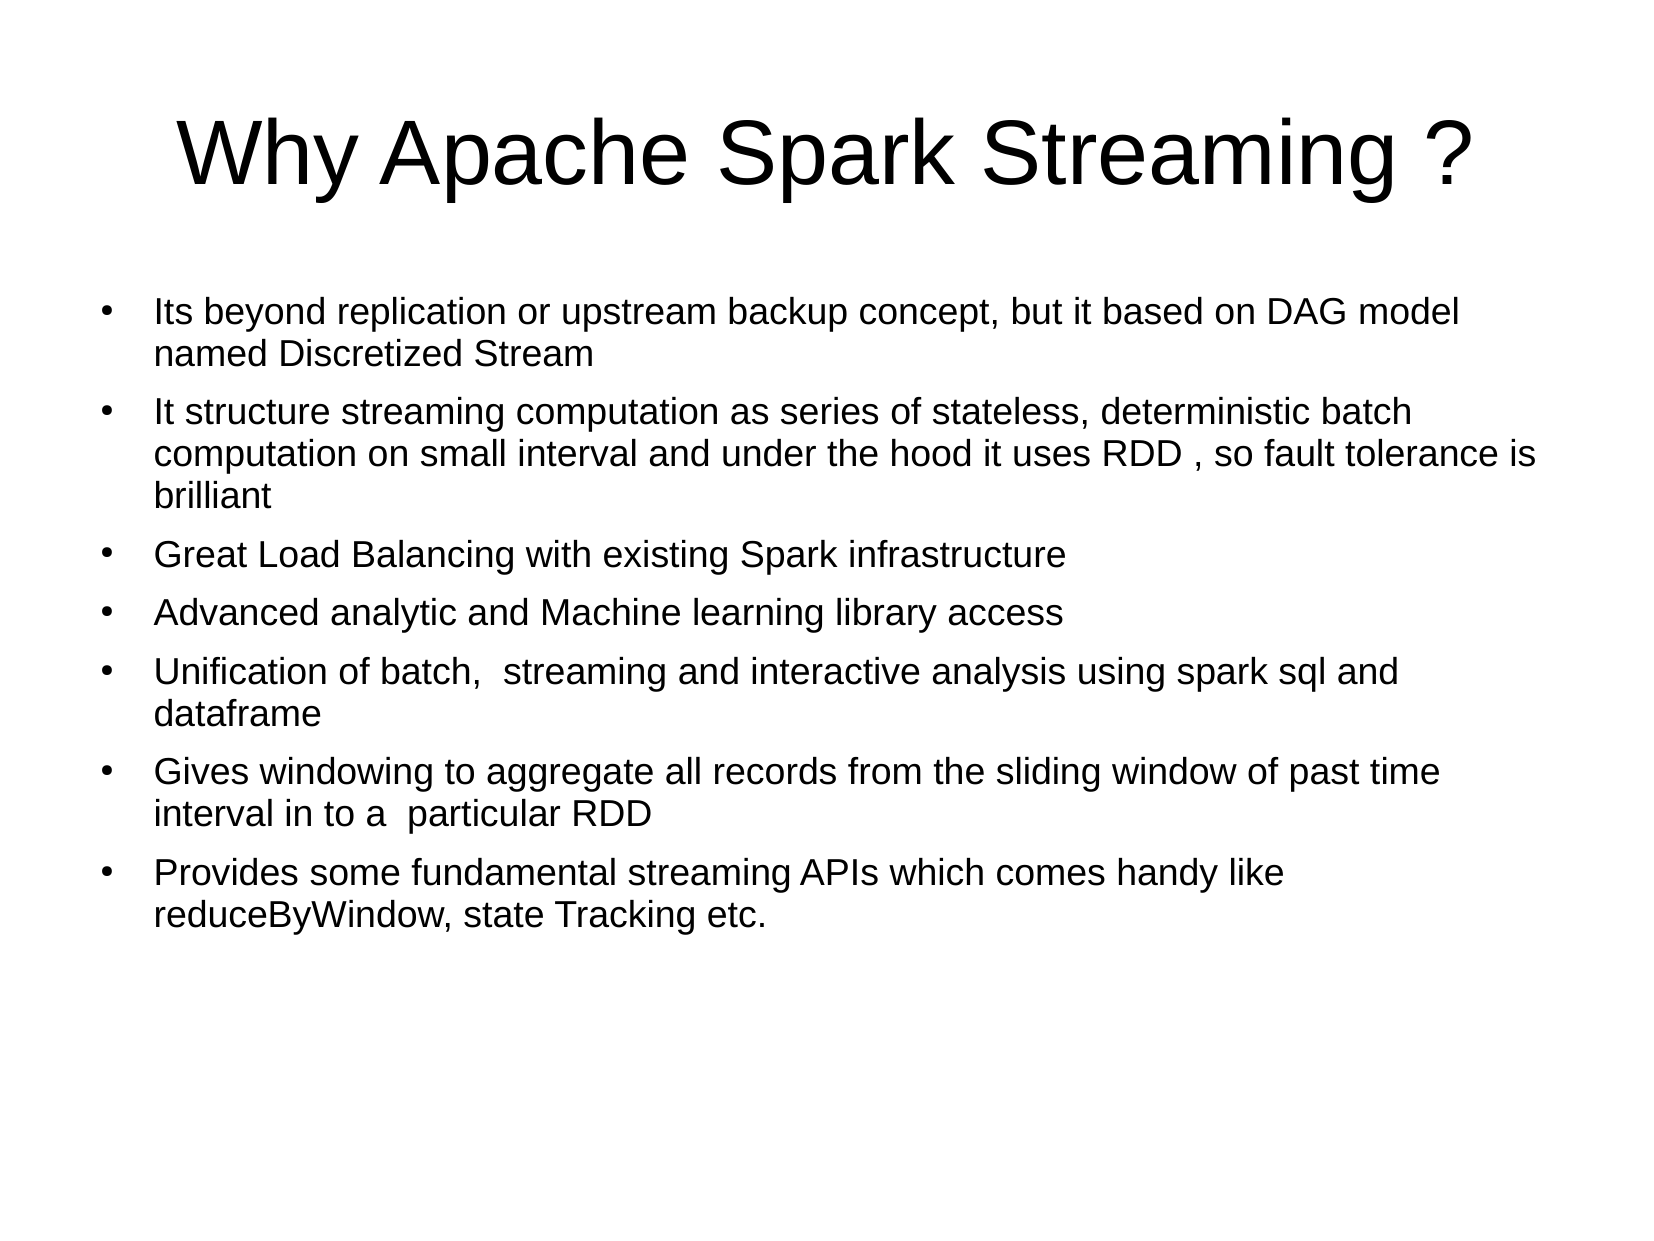

# Why Apache Spark Streaming ?
Its beyond replication or upstream backup concept, but it based on DAG model named Discretized Stream
It structure streaming computation as series of stateless, deterministic batch computation on small interval and under the hood it uses RDD , so fault tolerance is brilliant
Great Load Balancing with existing Spark infrastructure
Advanced analytic and Machine learning library access
Unification of batch, streaming and interactive analysis using spark sql and dataframe
Gives windowing to aggregate all records from the sliding window of past time interval in to a particular RDD
Provides some fundamental streaming APIs which comes handy like reduceByWindow, state Tracking etc.